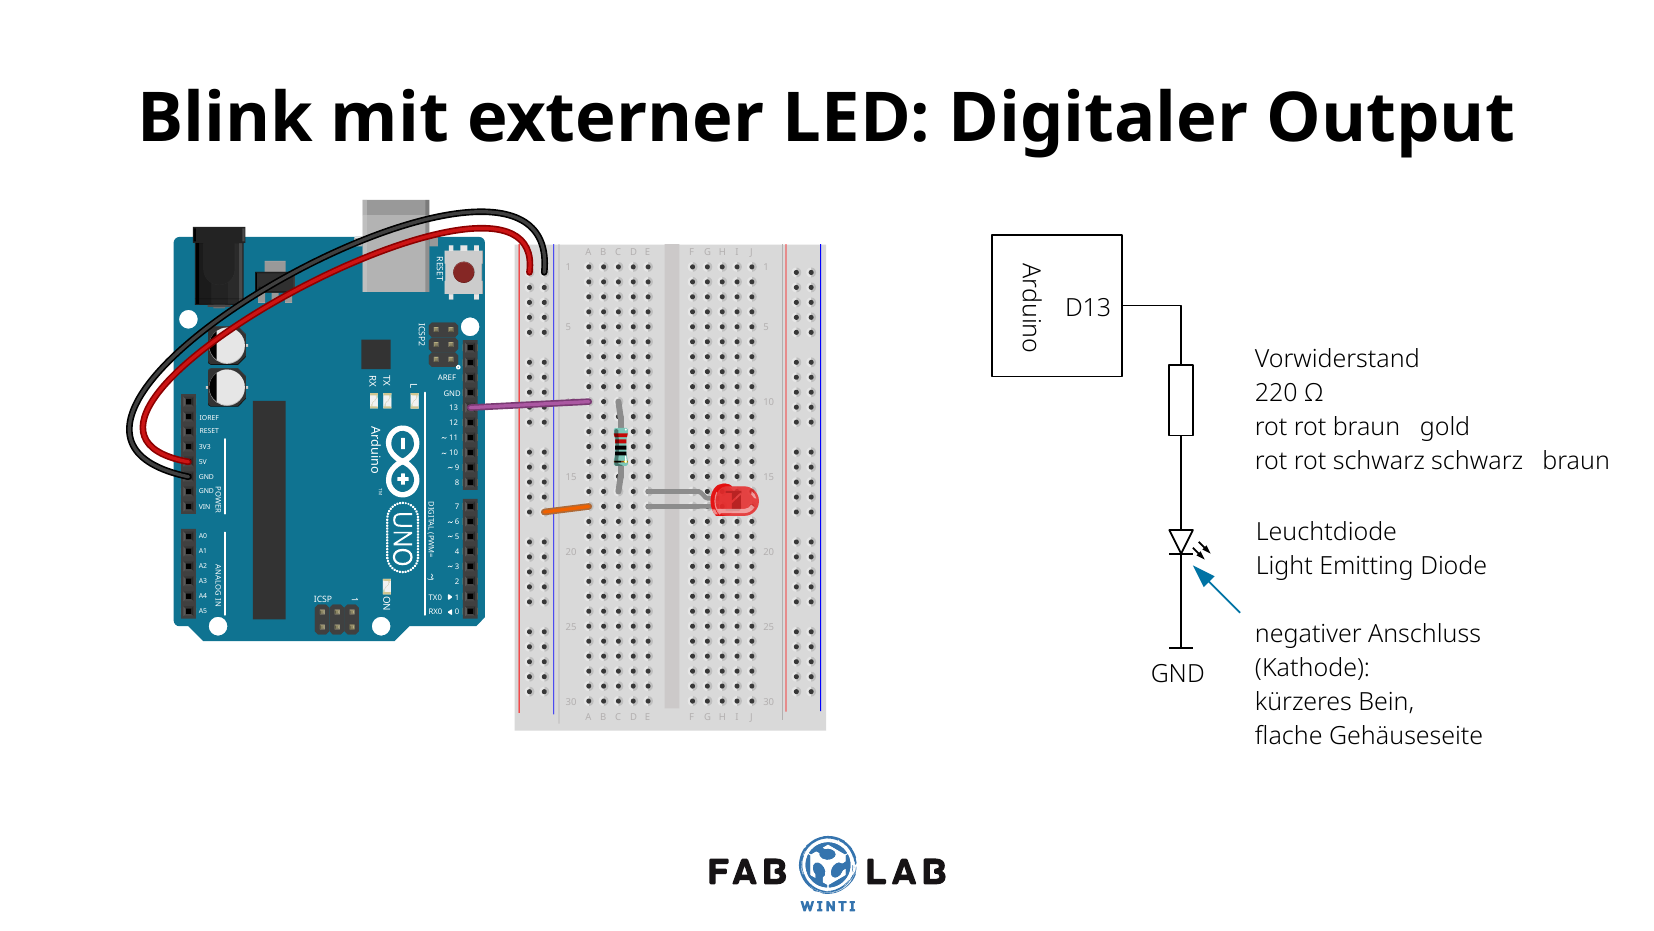

# Blink mit externer LED: Digitaler Output
D13
Arduino
Vorwiderstand
220 Ω
rot rot braun gold
rot rot schwarz schwarz braun
Leuchtdiode
Light Emitting Diode
negativer Anschluss (Kathode):
kürzeres Bein,
flache Gehäuseseite
GND